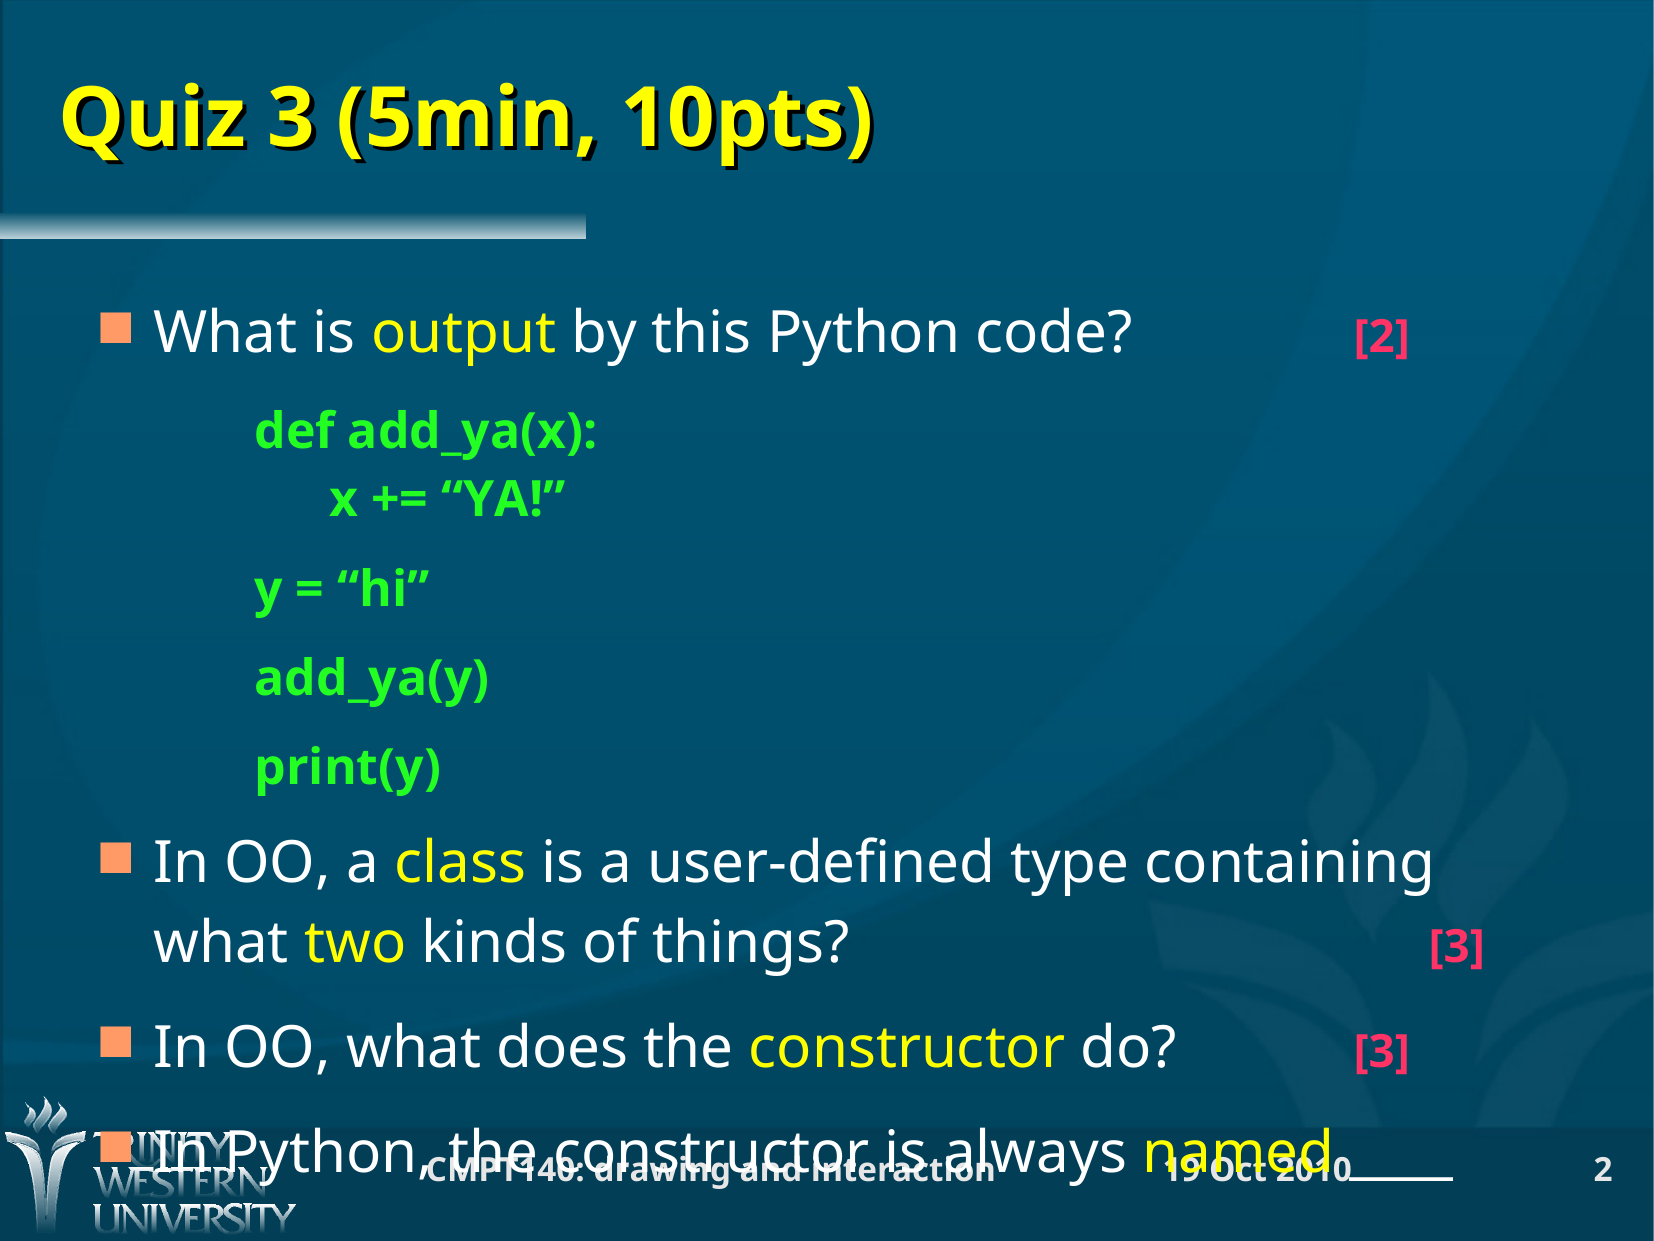

# Quiz 3 (5min, 10pts)
What is output by this Python code?			[2]
def add_ya(x):
	x += “YA!”
y = “hi”
add_ya(y)
print(y)
In OO, a class is a user-defined type containing what two kinds of things?								[3]
In OO, what does the constructor do?			[3]
In Python, the constructor is always named ____
CMPT140: drawing and interaction
19 Oct 2010
2